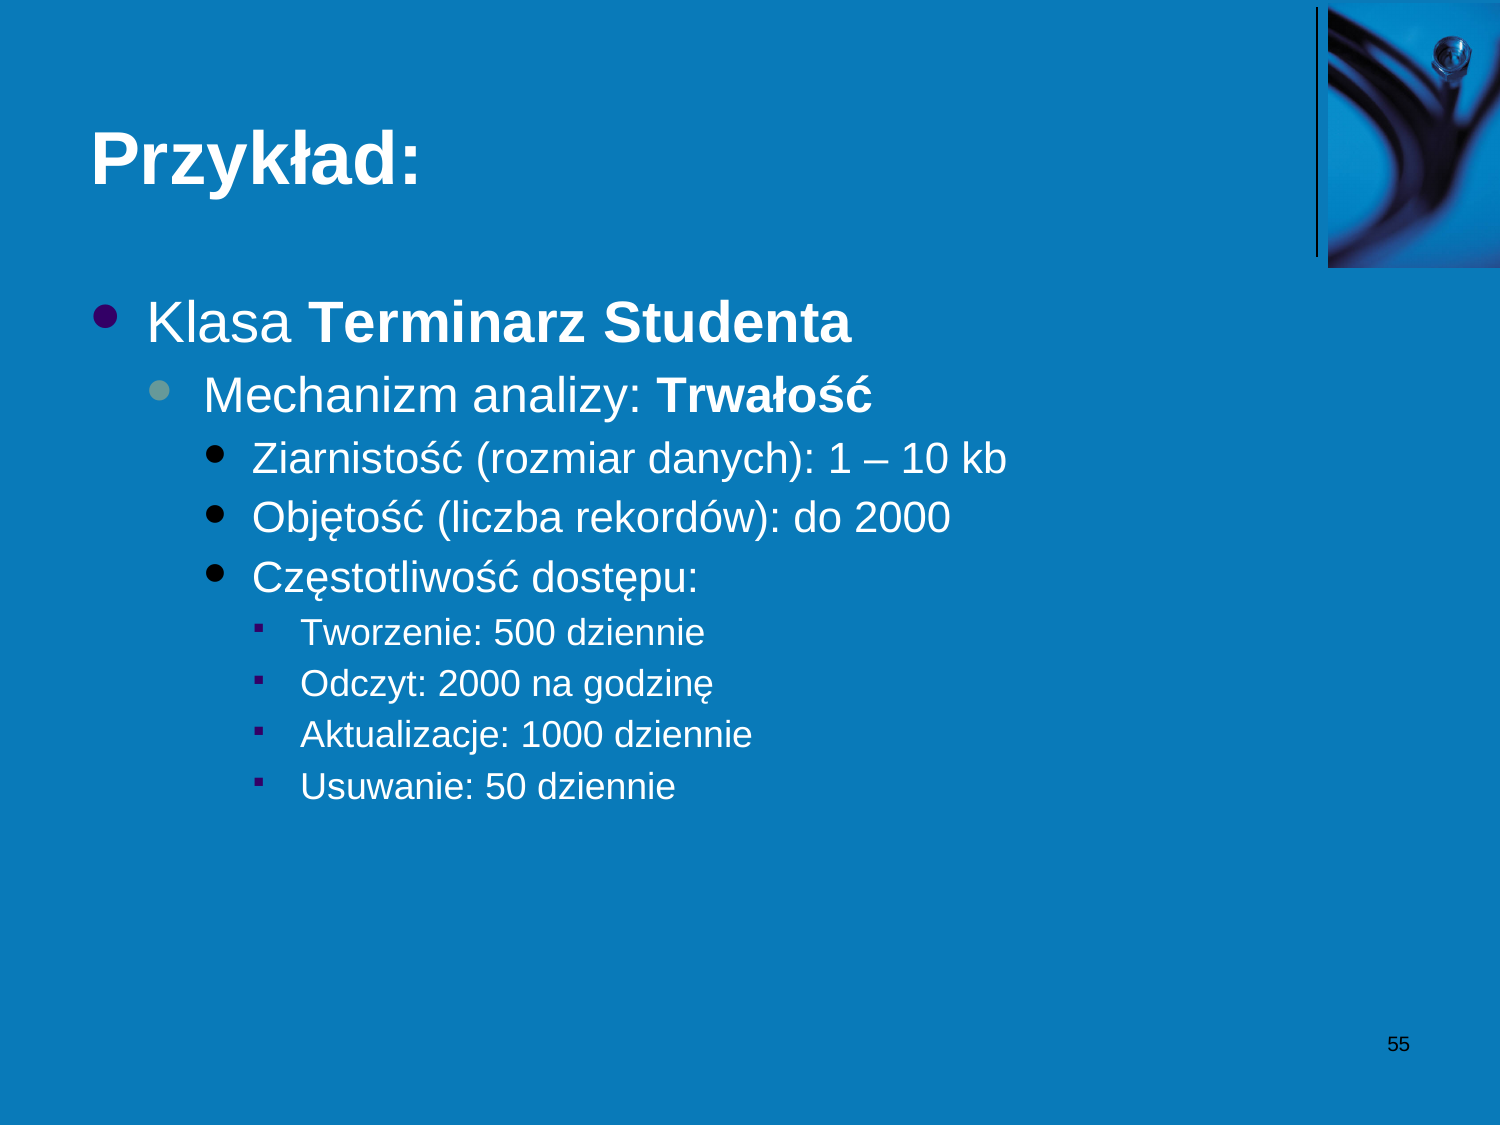

# Przykład:
Klasa Terminarz Studenta
Mechanizm analizy: Trwałość
Ziarnistość (rozmiar danych): 1 – 10 kb
Objętość (liczba rekordów): do 2000
Częstotliwość dostępu:
Tworzenie: 500 dziennie
Odczyt: 2000 na godzinę
Aktualizacje: 1000 dziennie
Usuwanie: 50 dziennie
55